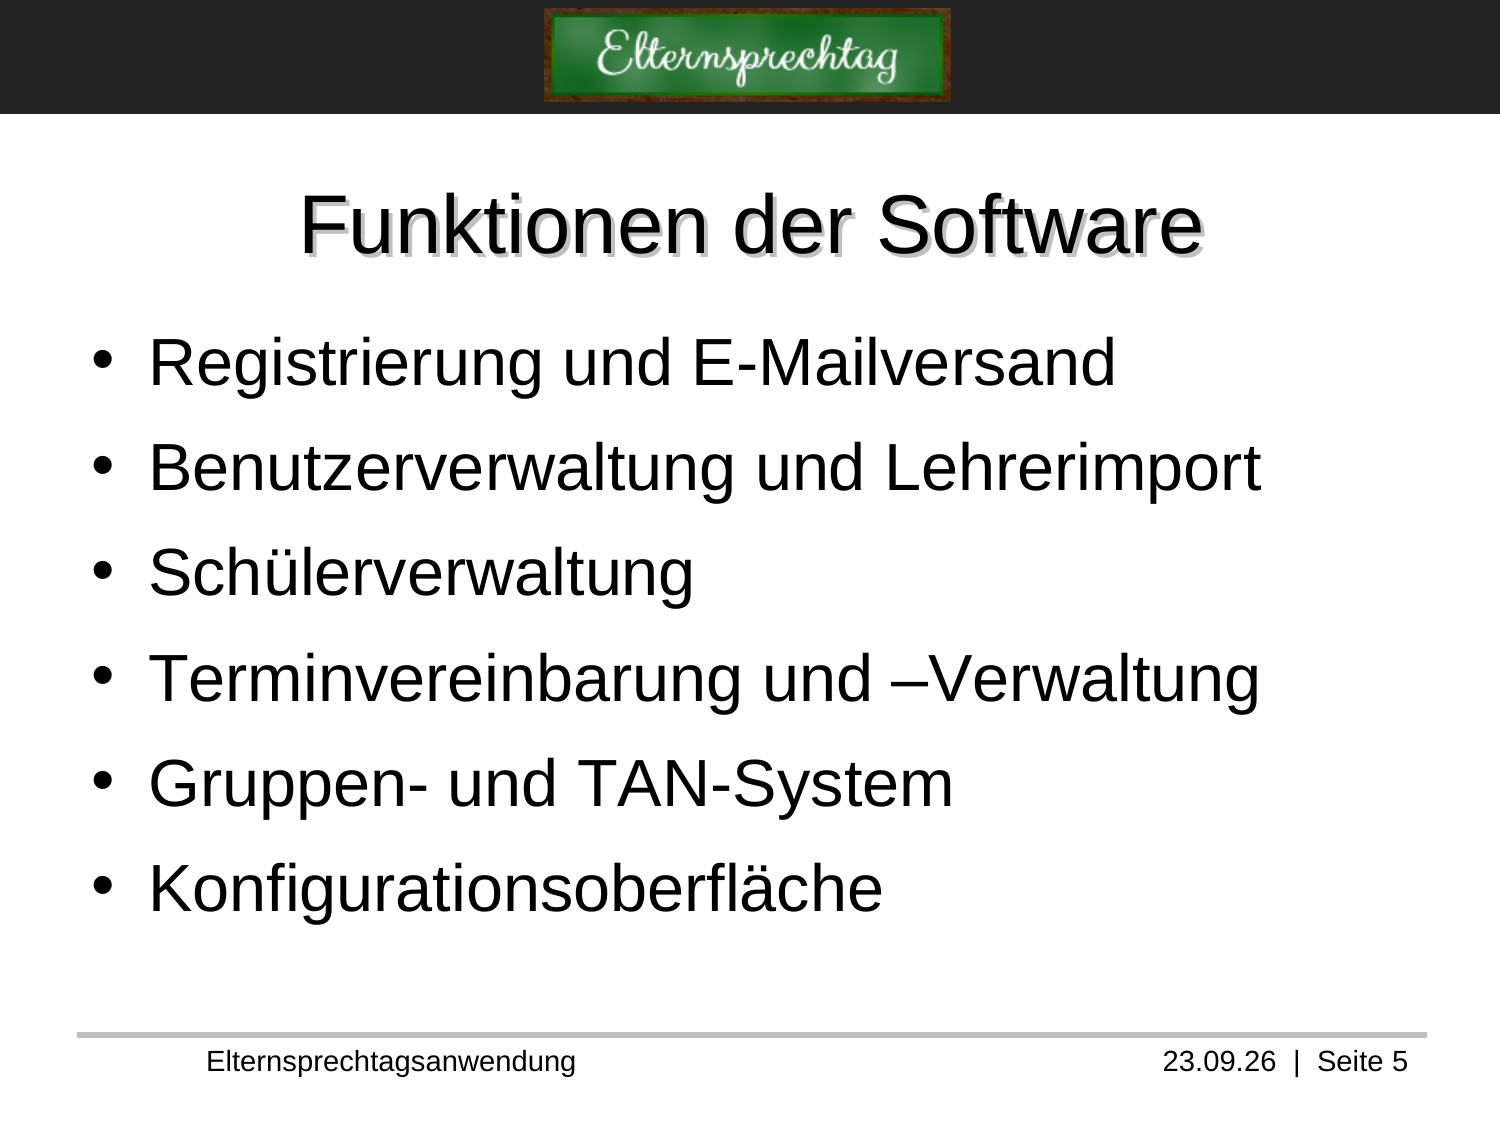

# Funktionen der Software
Registrierung und E-Mailversand
Benutzerverwaltung und Lehrerimport
Schülerverwaltung
Terminvereinbarung und –Verwaltung
Gruppen- und TAN-System
Konfigurationsoberfläche